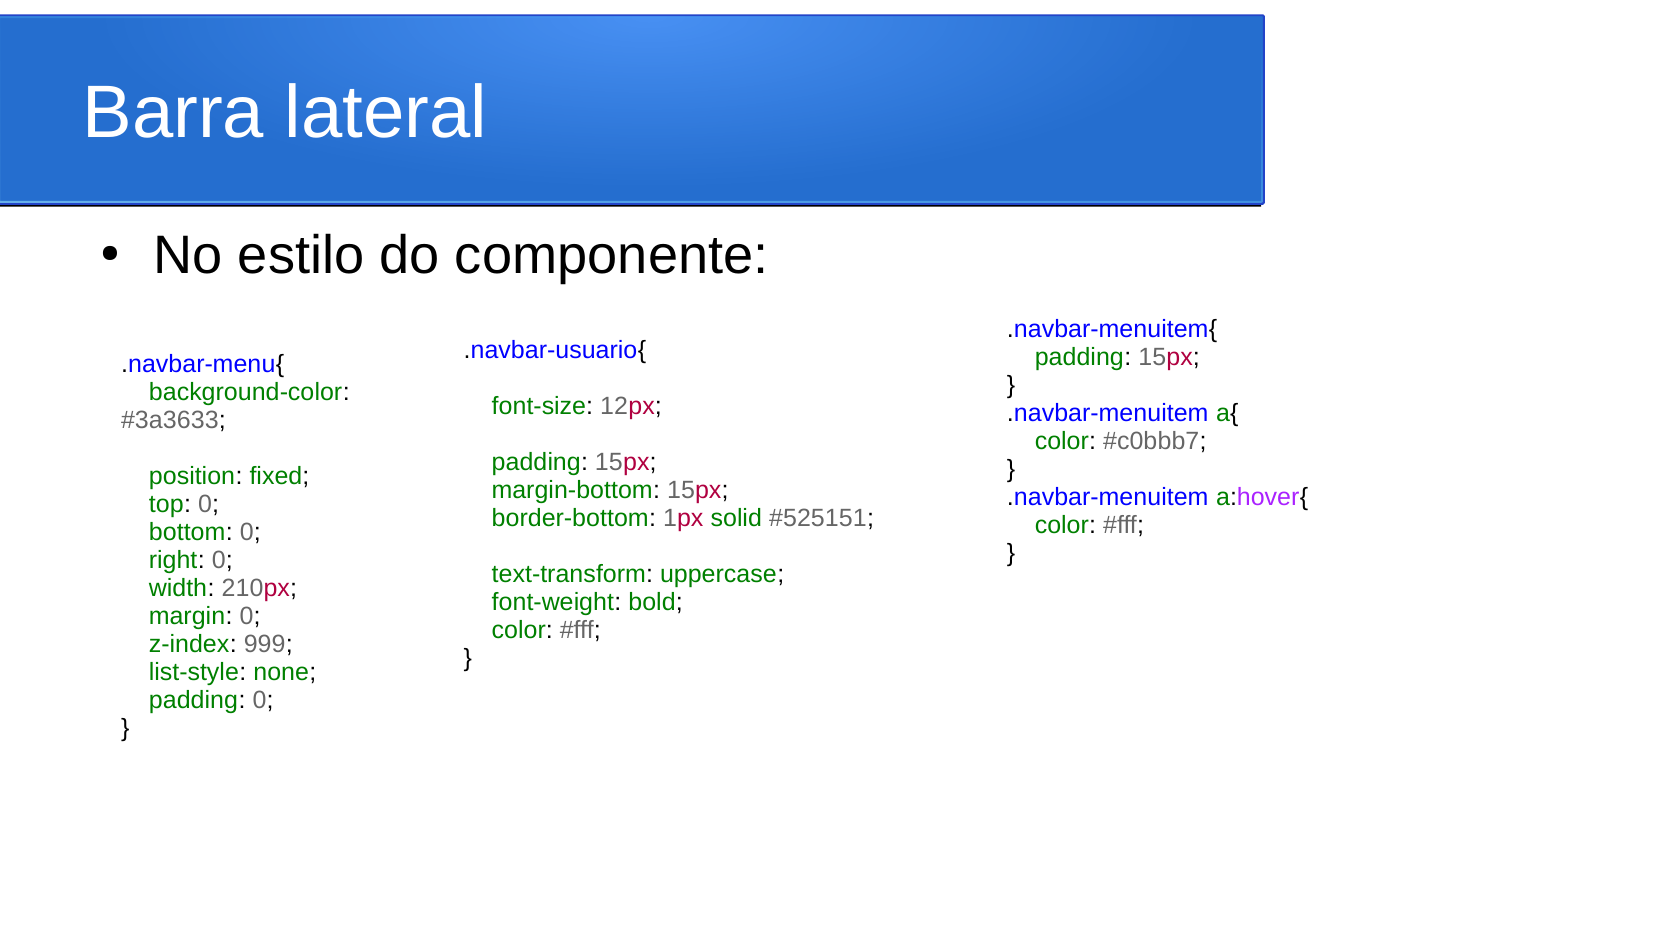

# Barra lateral
No estilo do componente:
.navbar-menuitem{
 padding: 15px;
}
.navbar-menuitem a{
 color: #c0bbb7;
}
.navbar-menuitem a:hover{
 color: #fff;
}
.navbar-usuario{
 font-size: 12px;
 padding: 15px;
 margin-bottom: 15px;
 border-bottom: 1px solid #525151;
 text-transform: uppercase;
 font-weight: bold;
 color: #fff;
}
.navbar-menu{
 background-color: #3a3633;
 position: fixed;
 top: 0;
 bottom: 0;
 right: 0;
 width: 210px;
 margin: 0;
 z-index: 999;
 list-style: none;
 padding: 0;
}